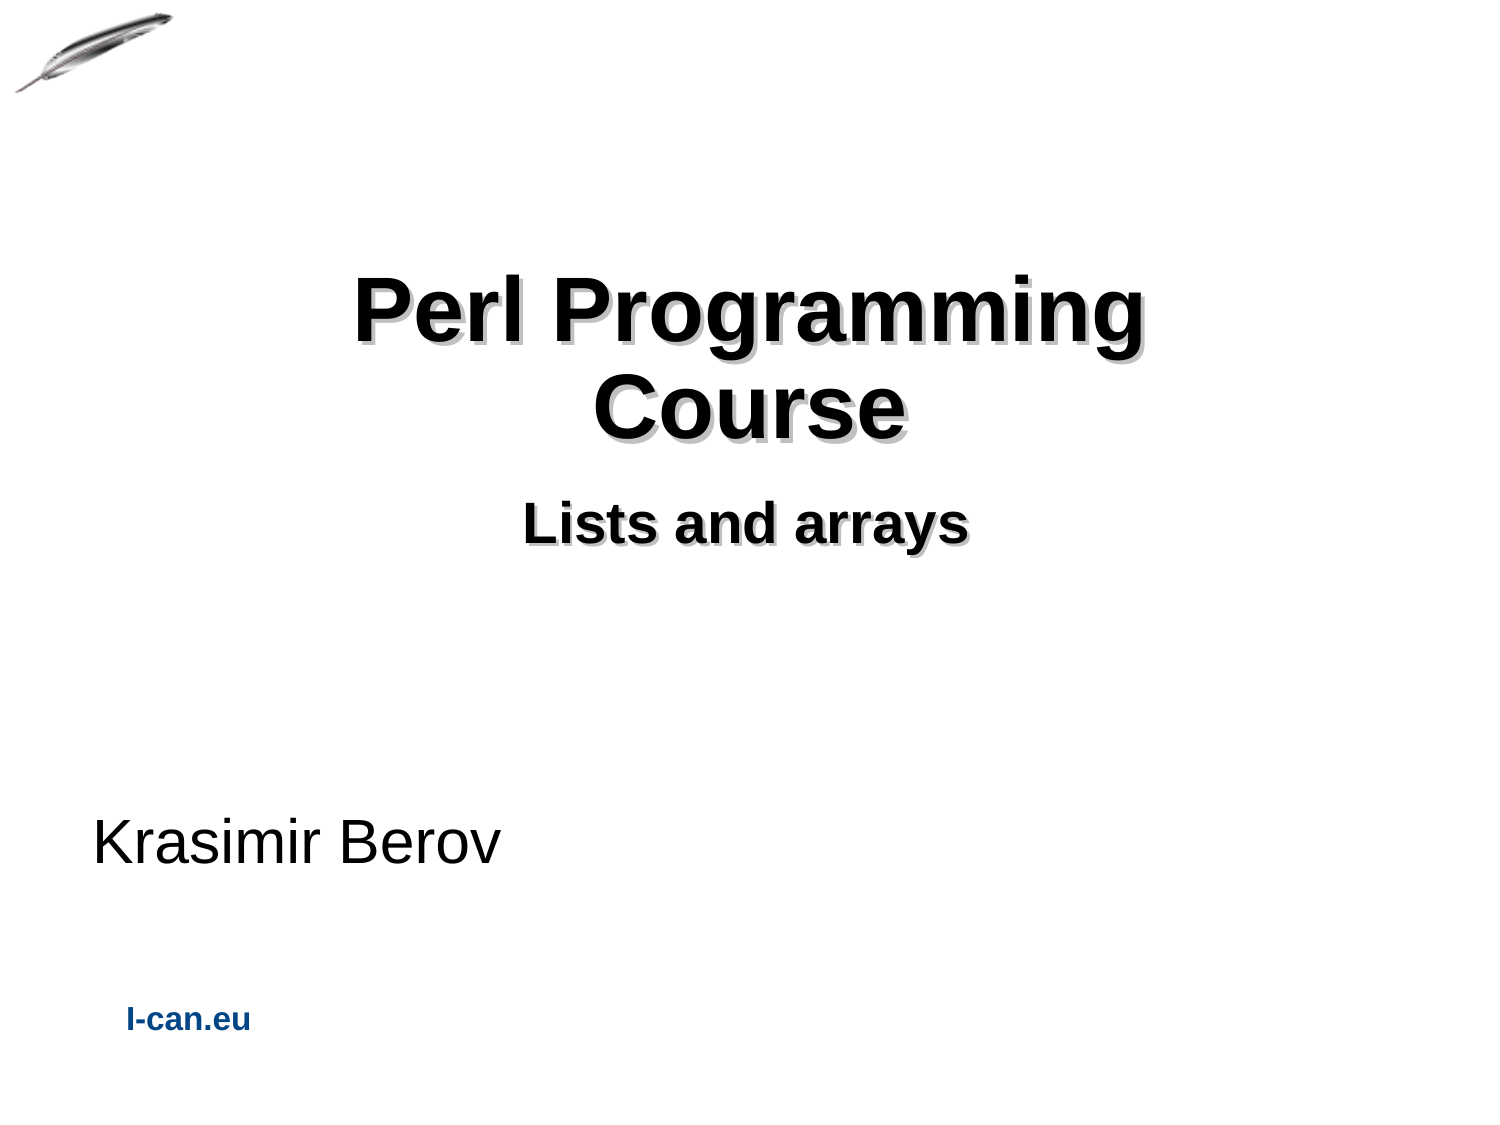

# Perl Programming Course
Lists and arrays
Krasimir Berov
I-can.eu